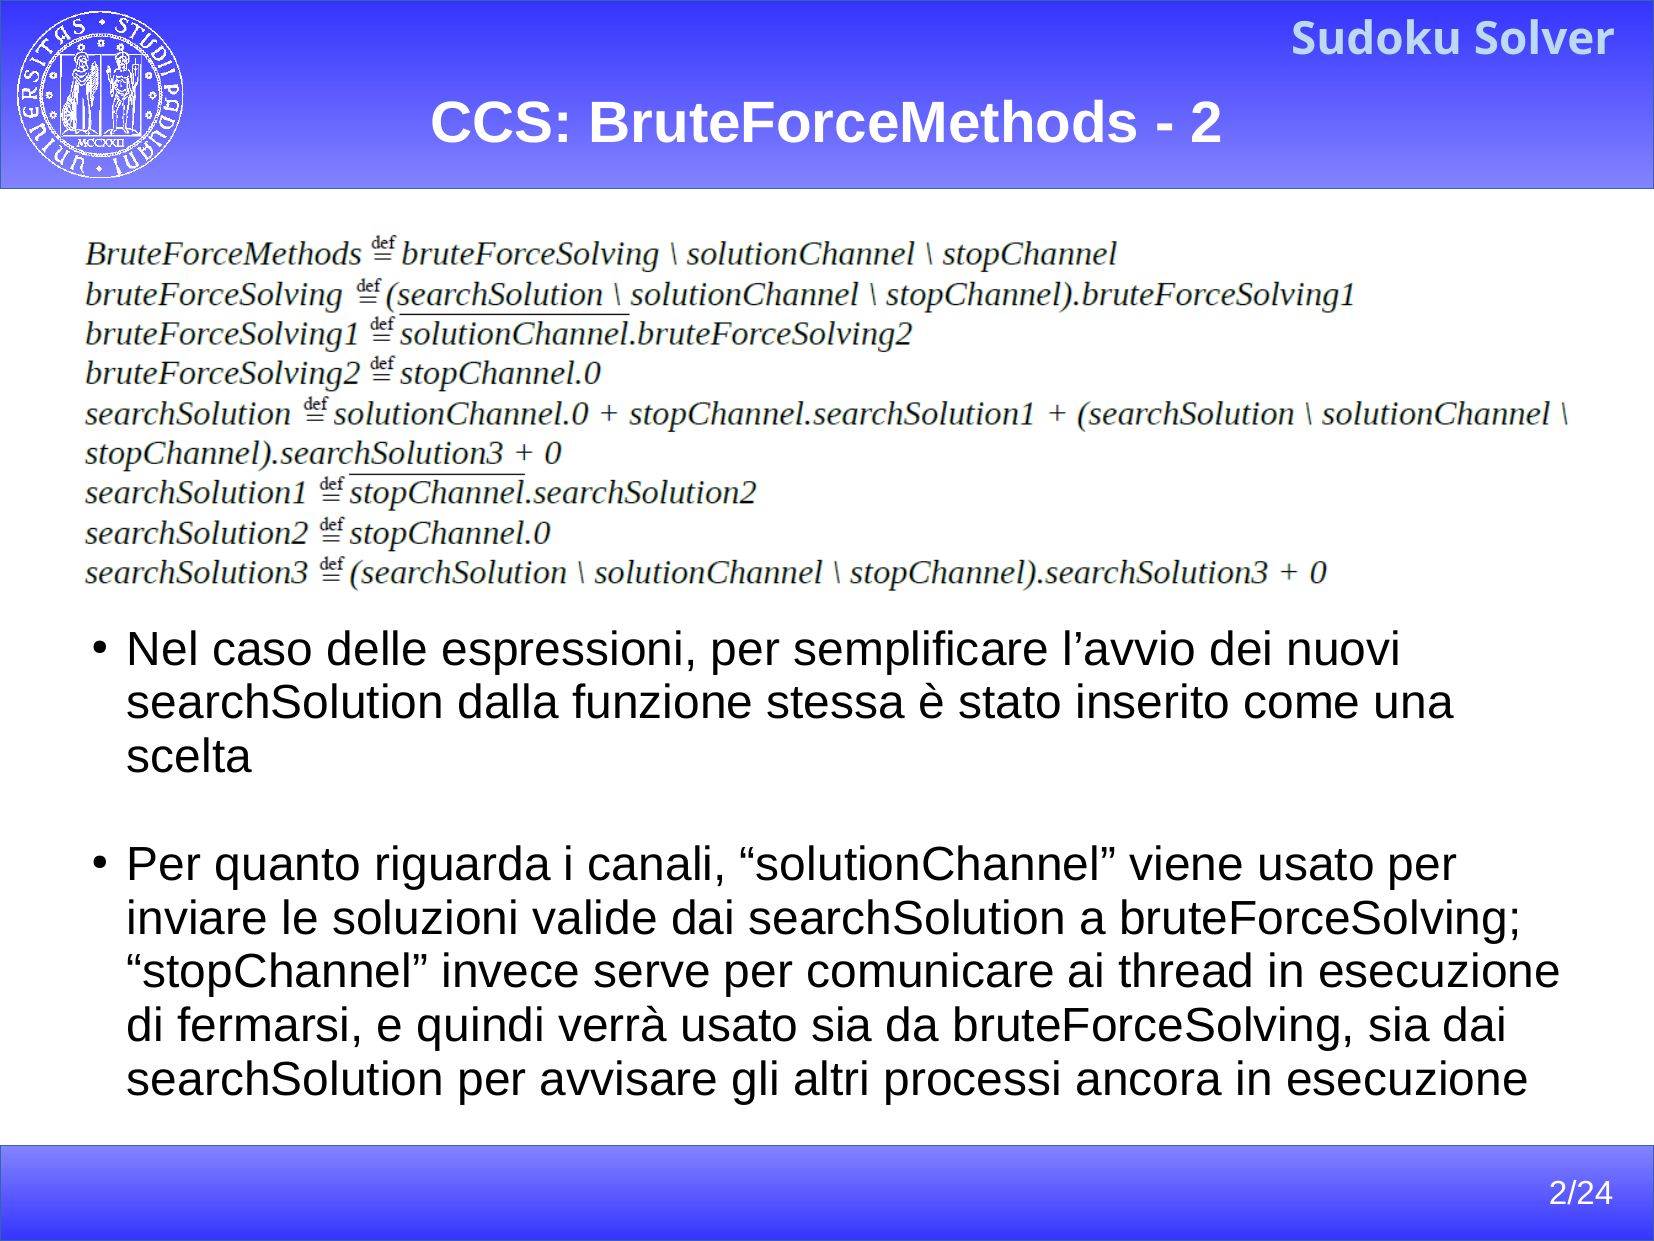

Sudoku Solver
CCS: BruteForceMethods - 2
Nel caso delle espressioni, per semplificare l’avvio dei nuovi searchSolution dalla funzione stessa è stato inserito come una scelta
Per quanto riguarda i canali, “solutionChannel” viene usato per inviare le soluzioni valide dai searchSolution a bruteForceSolving; “stopChannel” invece serve per comunicare ai thread in esecuzione di fermarsi, e quindi verrà usato sia da bruteForceSolving, sia dai searchSolution per avvisare gli altri processi ancora in esecuzione
2/24